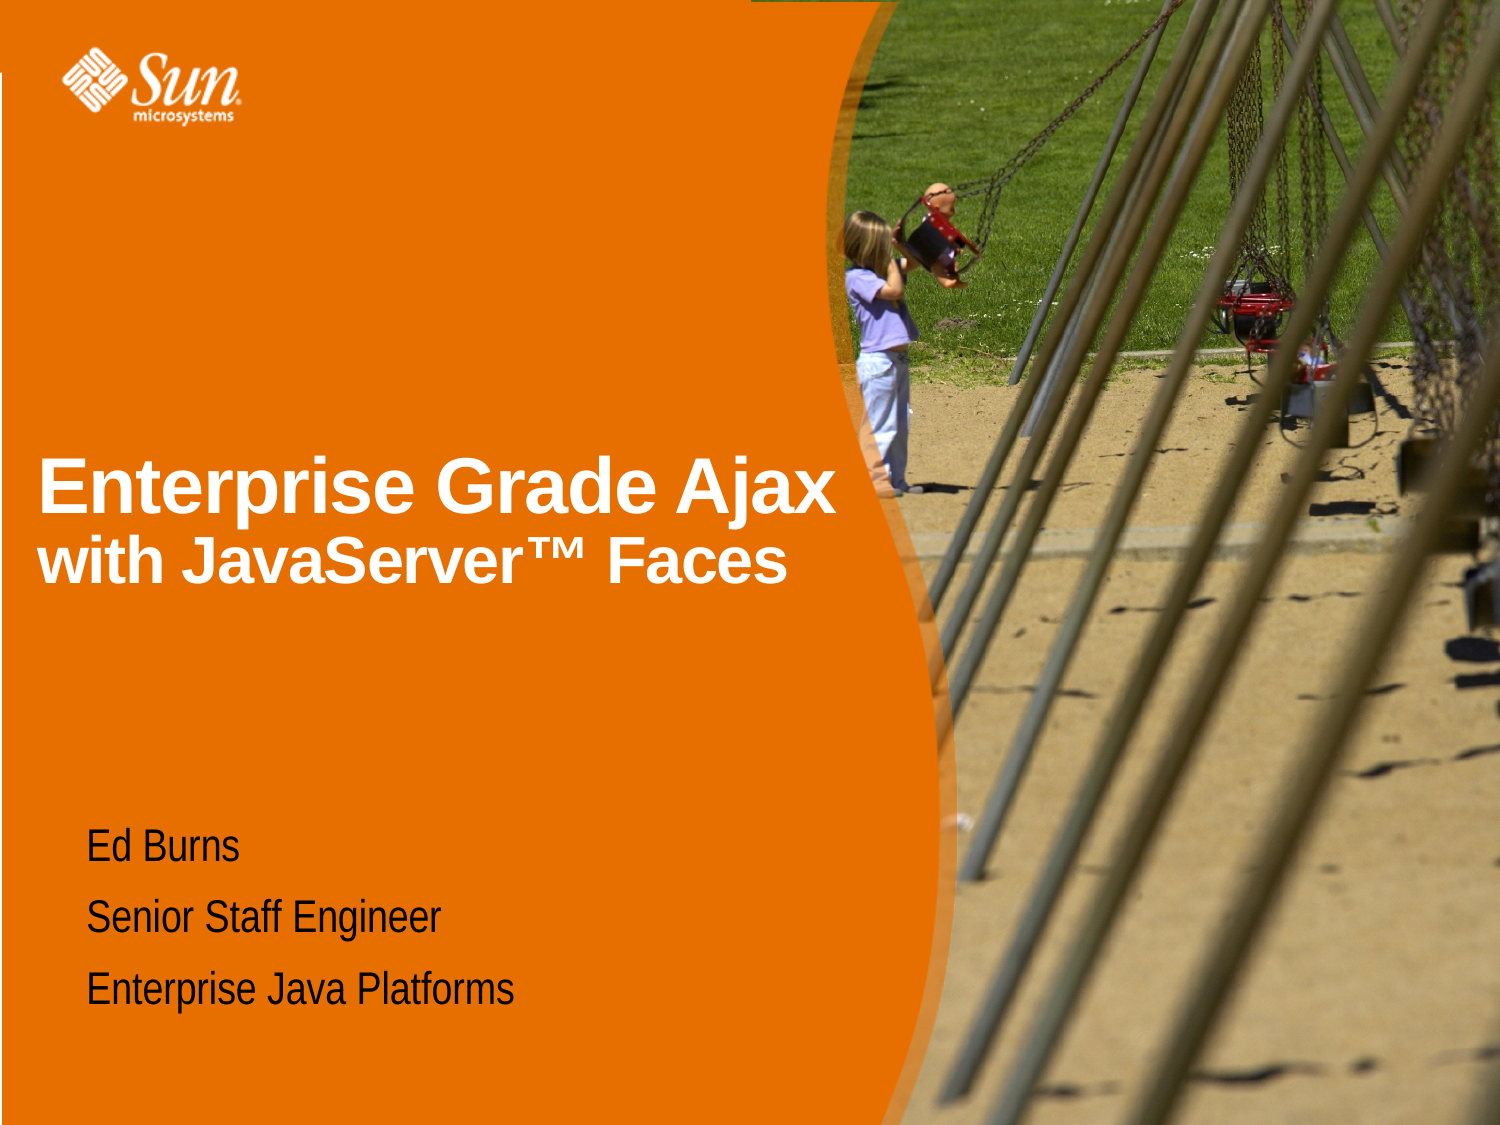

# Enterprise Grade Ajax with JavaServer™ Faces
Ed Burns
Senior Staff Engineer
Enterprise Java Platforms